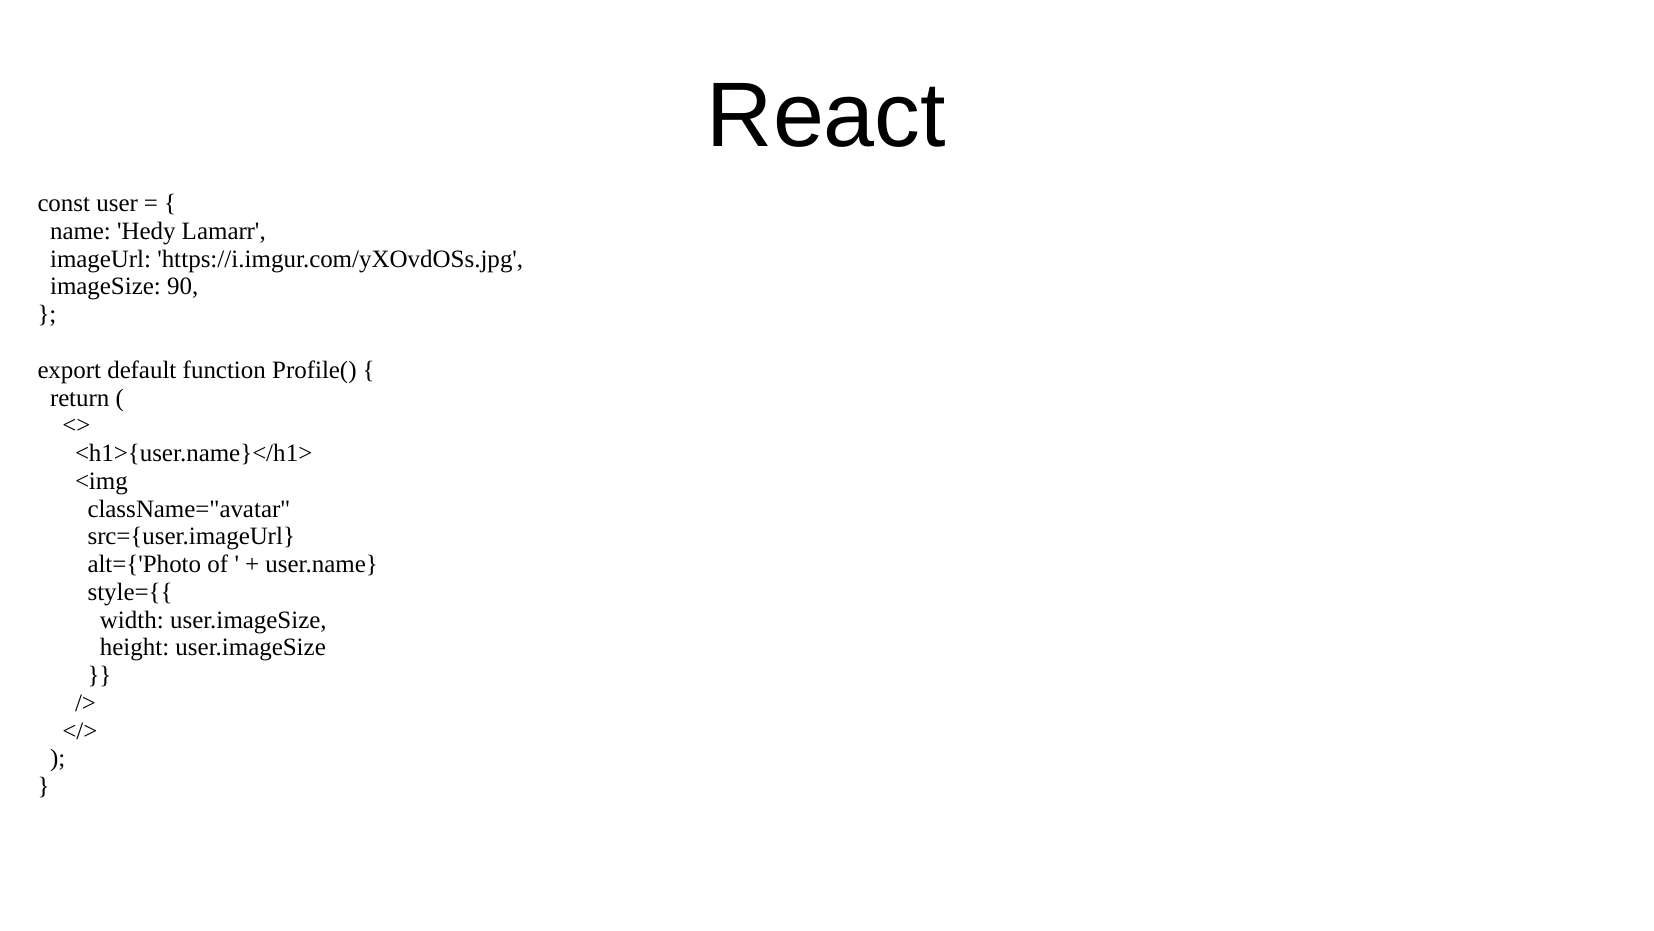

# React
const user = {
 name: 'Hedy Lamarr',
 imageUrl: 'https://i.imgur.com/yXOvdOSs.jpg',
 imageSize: 90,
};
export default function Profile() {
 return (
 <>
 <h1>{user.name}</h1>
 <img
 className="avatar"
 src={user.imageUrl}
 alt={'Photo of ' + user.name}
 style={{
 width: user.imageSize,
 height: user.imageSize
 }}
 />
 </>
 );
}